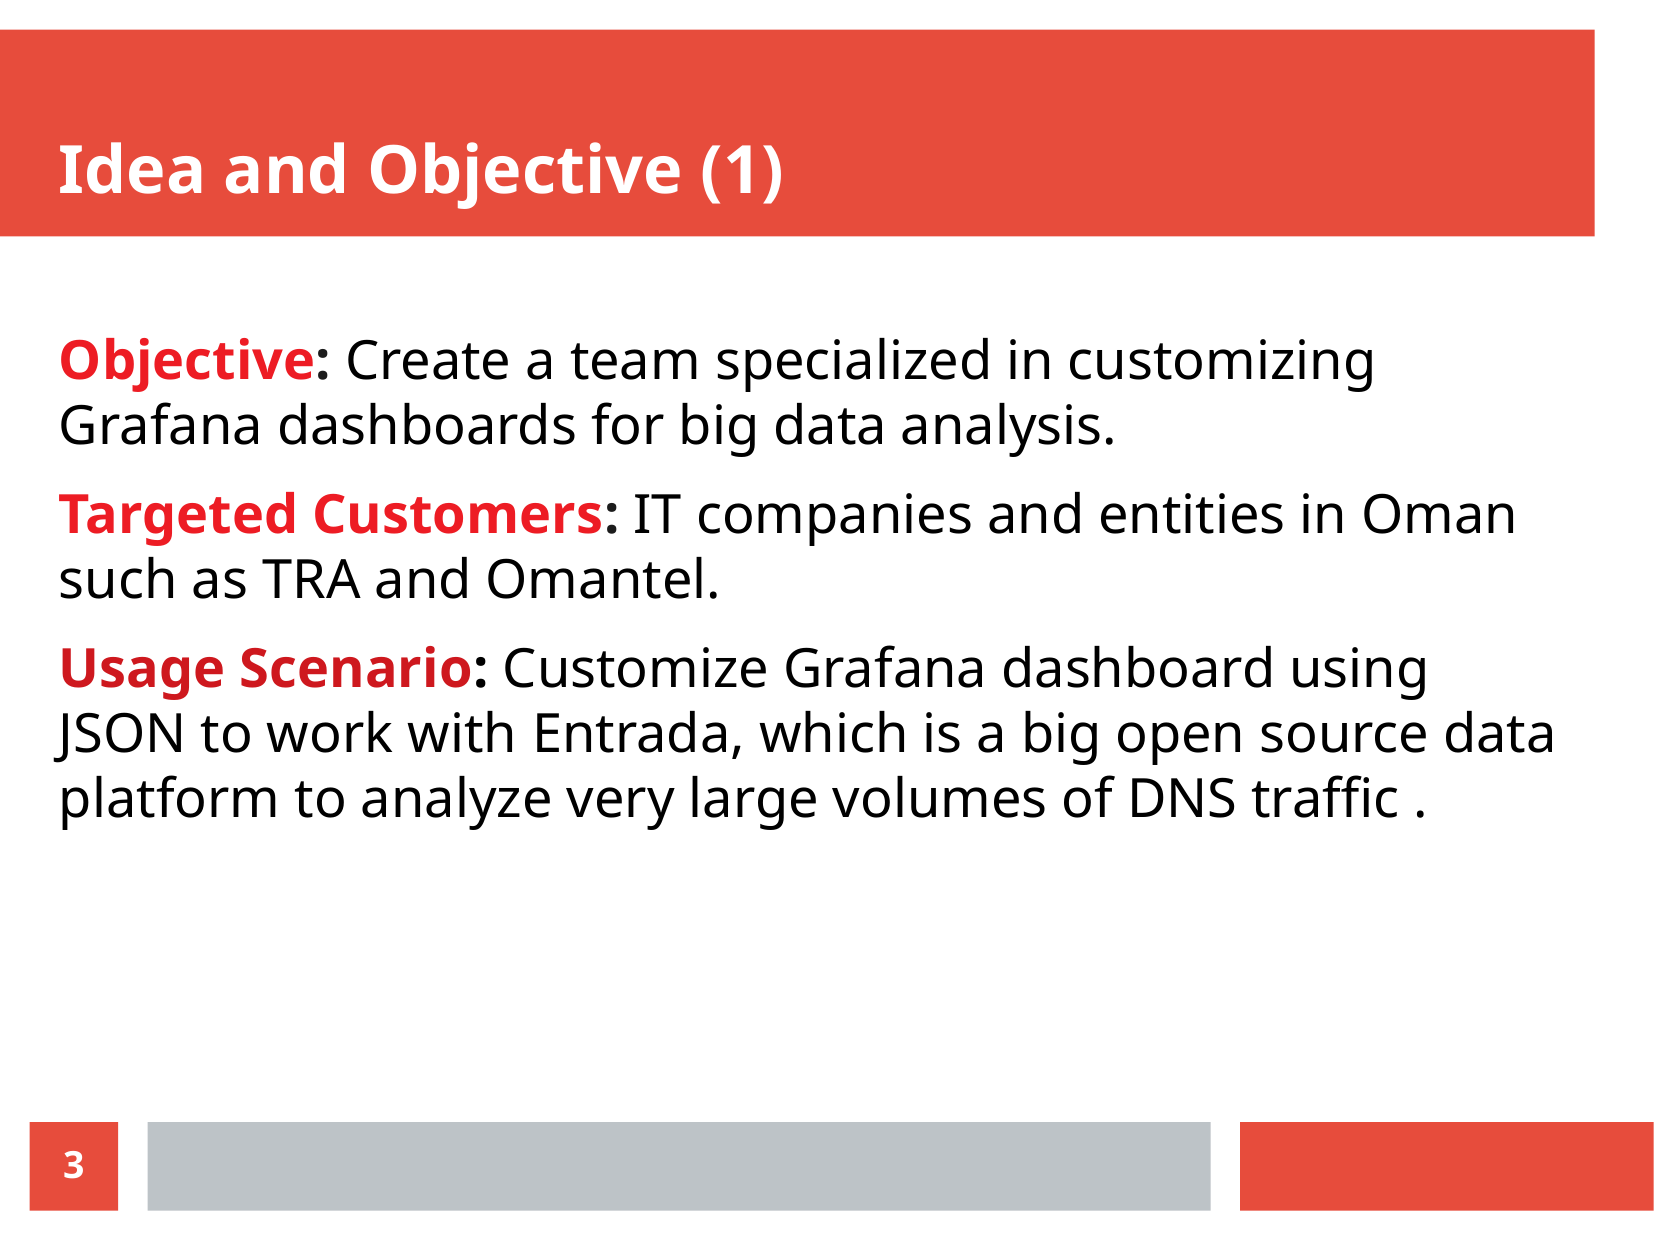

# Idea and Objective (1)
Objective: Create a team specialized in customizing Grafana dashboards for big data analysis.
Targeted Customers: IT companies and entities in Oman such as TRA and Omantel.
Usage Scenario: Customize Grafana dashboard using JSON to work with Entrada, which is a big open source data platform to analyze very large volumes of DNS traffic .